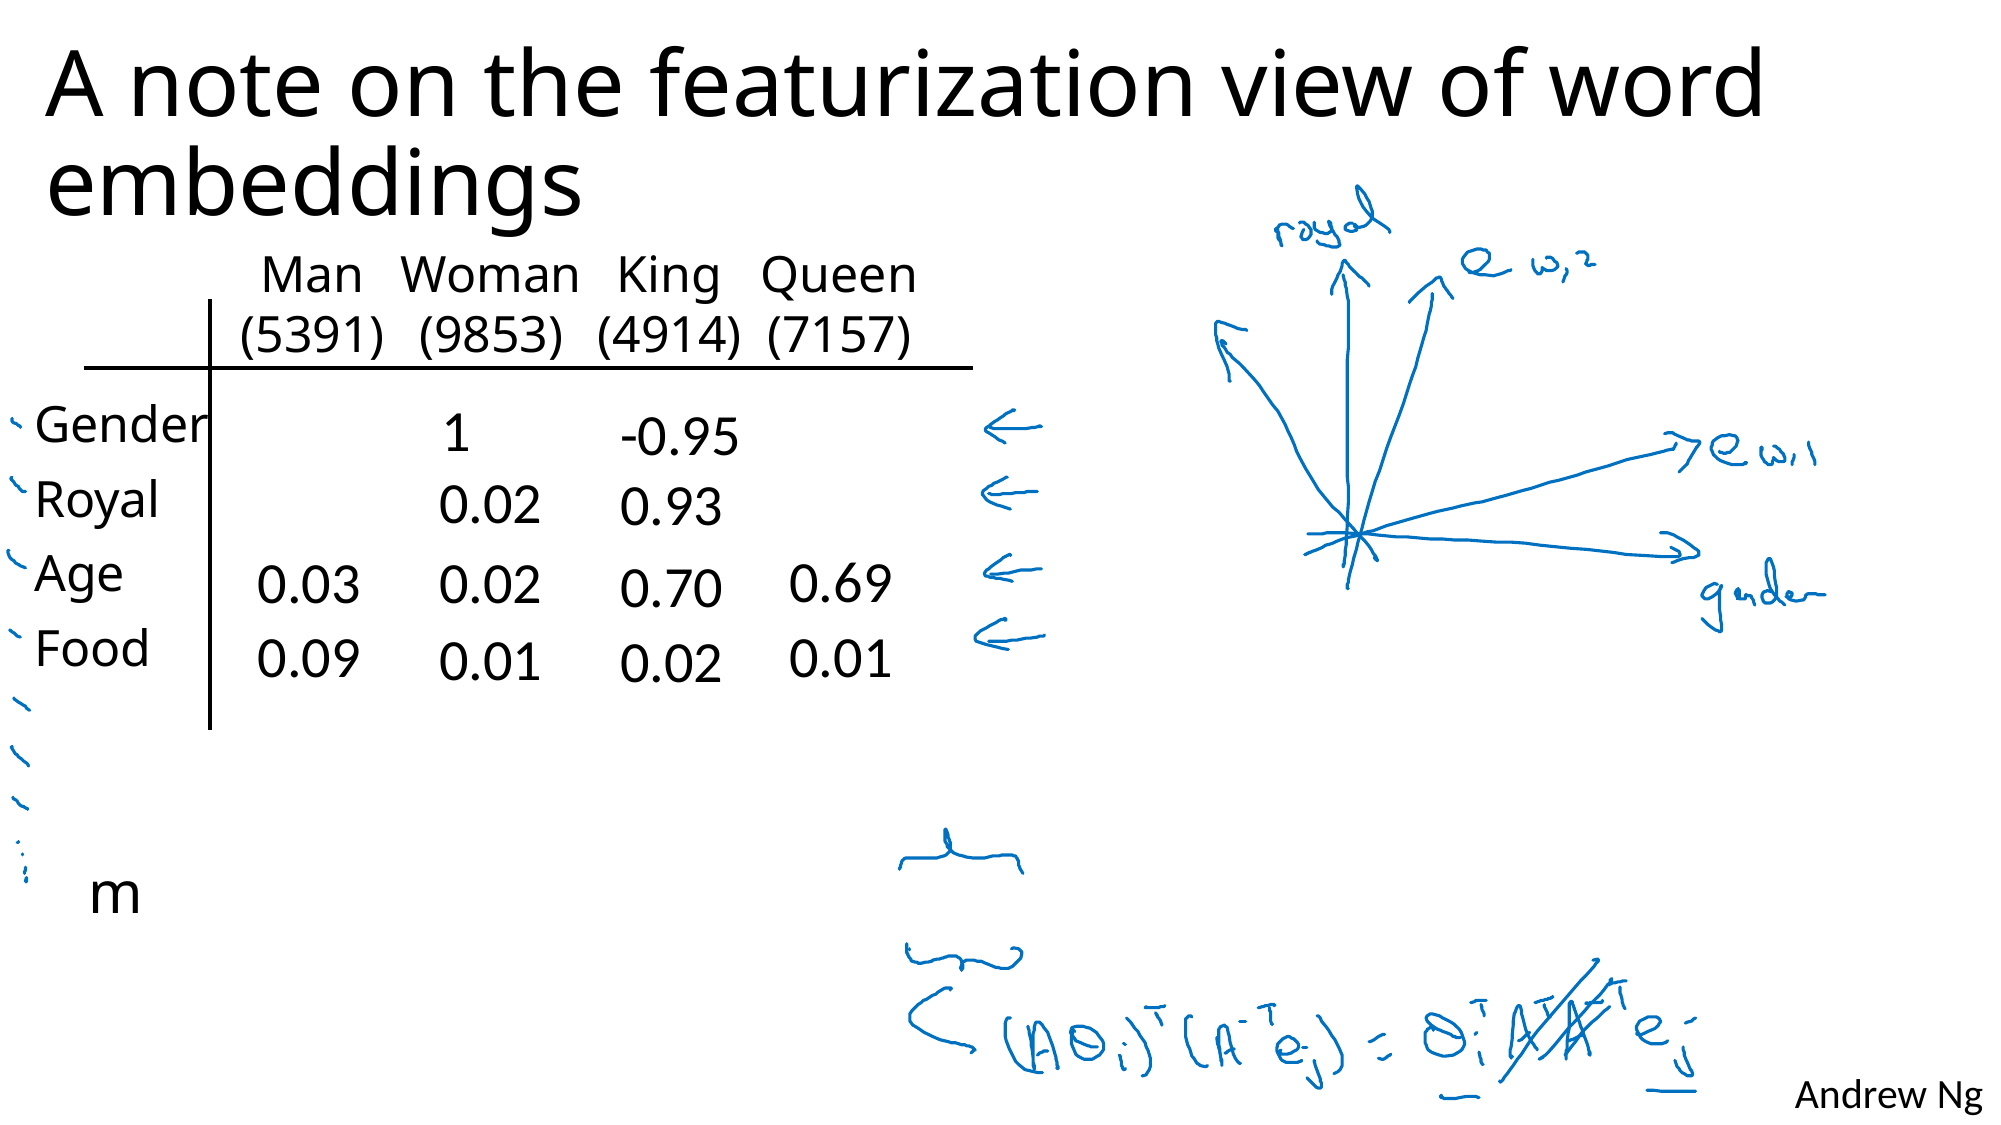

# A note on the featurization view of word embeddings
Man
(5391)
Woman
(9853)
King
(4914)
Queen
(7157)
Gender
1
0.02
0.02
0.01
0.03
0.09
0.69
0.01
-0.95
0.93
0.70
0.02
Royal
Age
Food
m